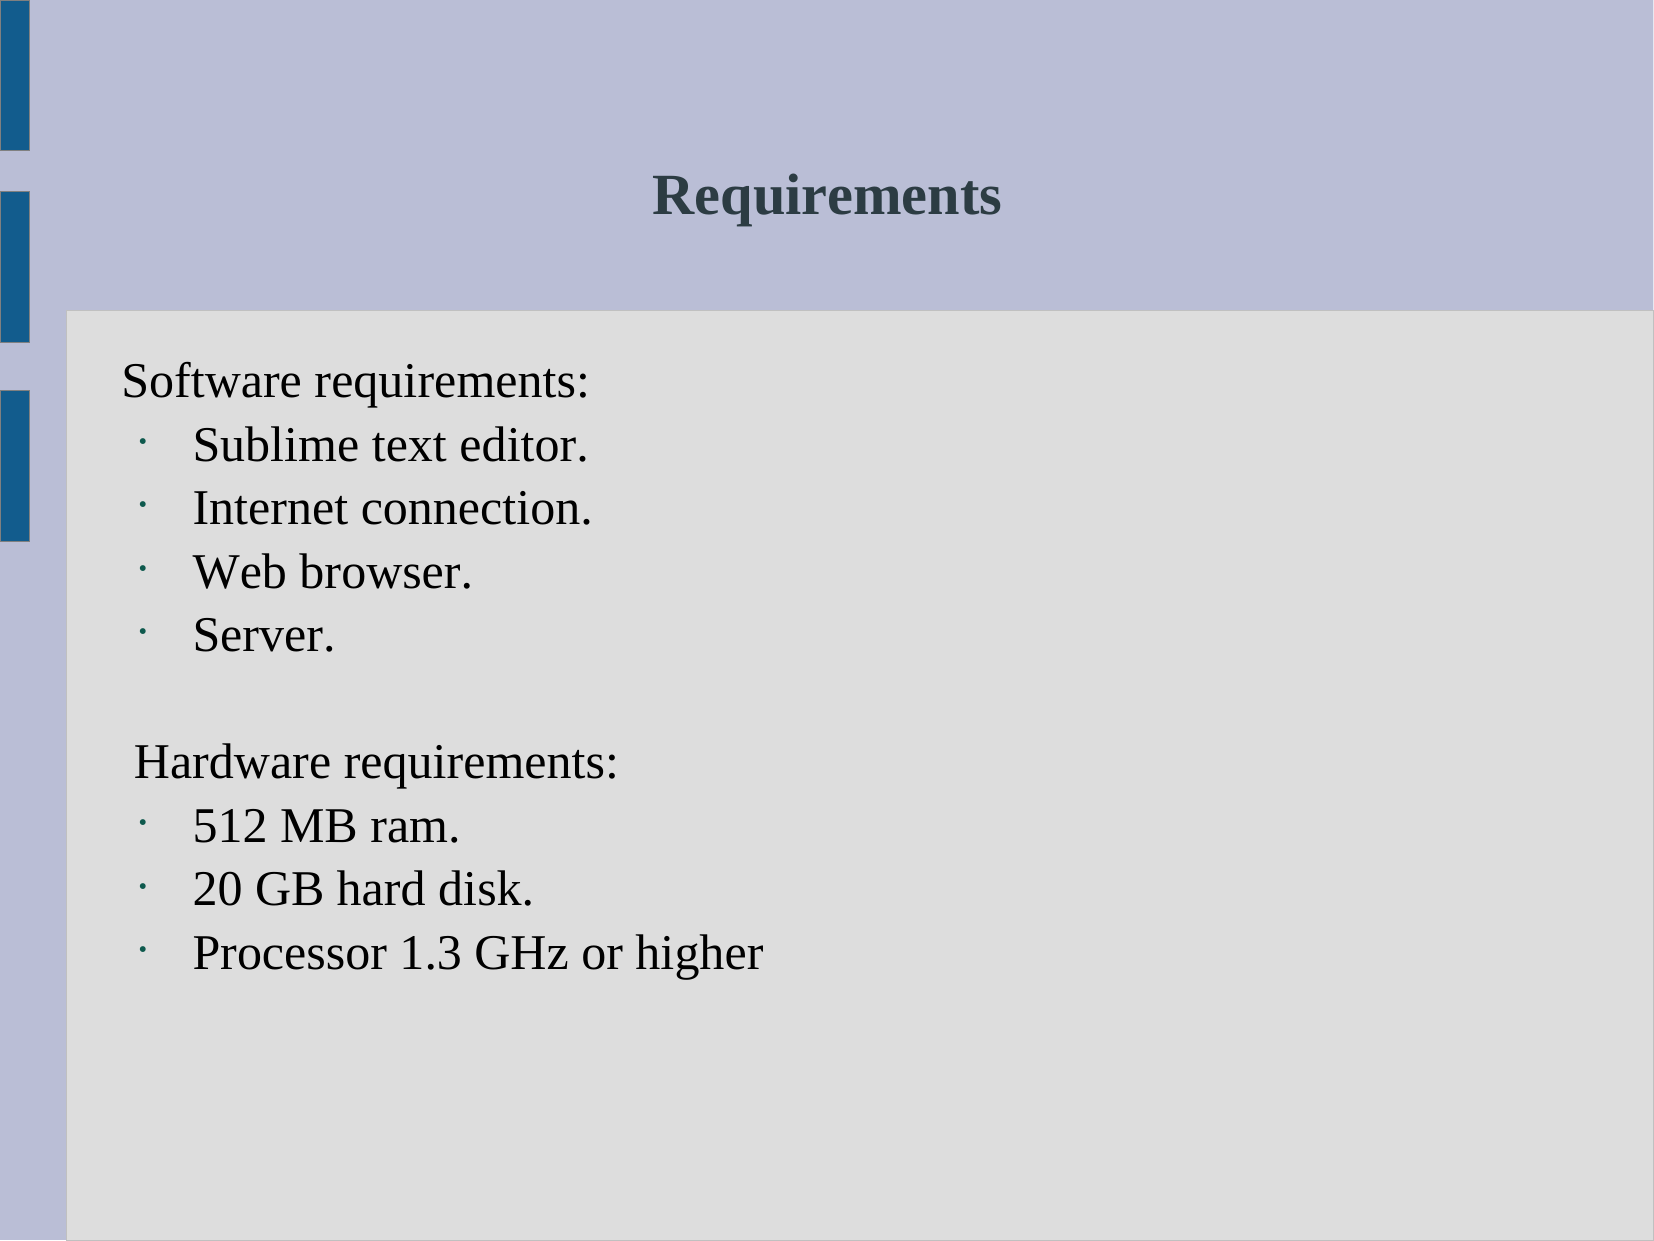

# Requirements
Software requirements:
Sublime text editor.
Internet connection.
Web browser.
Server.
 Hardware requirements:
512 MB ram.
20 GB hard disk.
Processor 1.3 GHz or higher